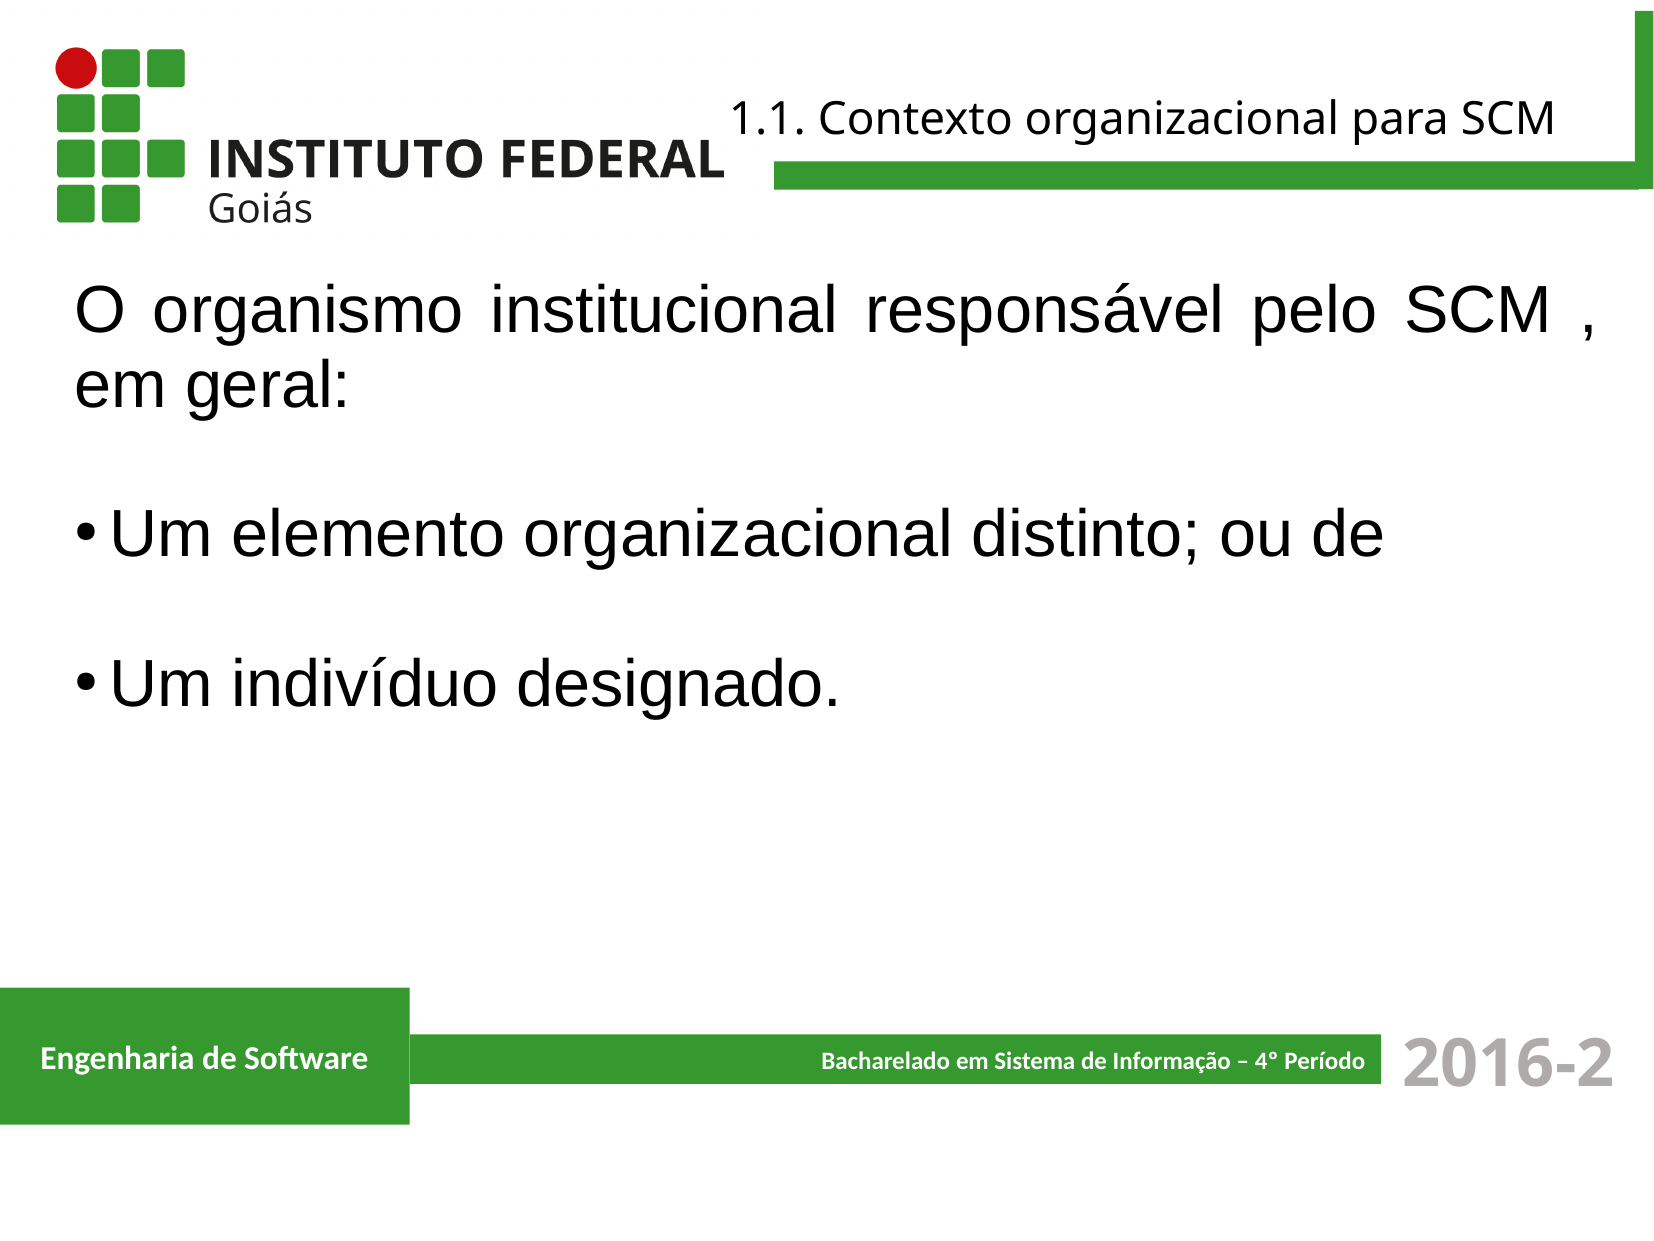

1.1. Contexto organizacional para SCM
O organismo institucional responsável pelo SCM , em geral:
Um elemento organizacional distinto; ou de
Um indivíduo designado.
Engenharia de Software
2016-2
Bacharelado em Sistema de Informação – 4º Período